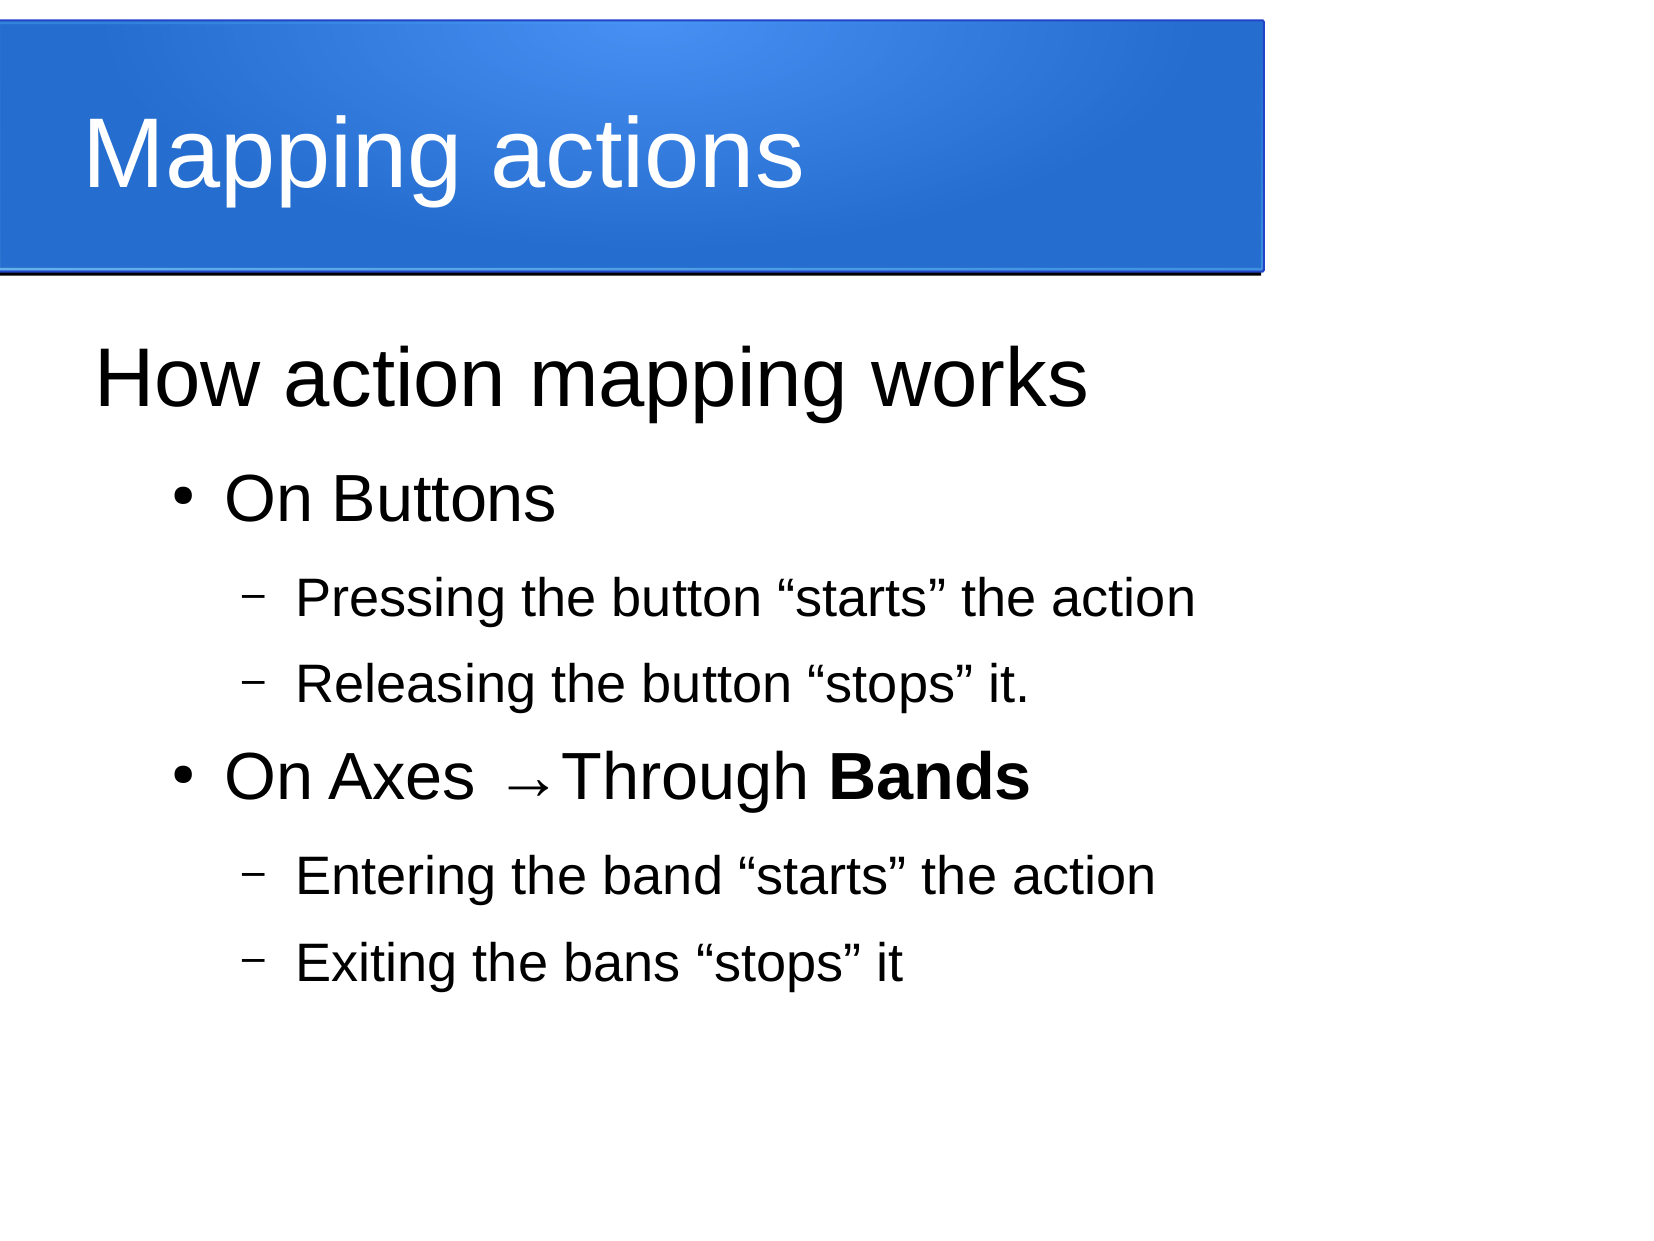

# Mapping actions
How action mapping works
On Buttons
Pressing the button “starts” the action
Releasing the button “stops” it.
On Axes →Through Bands
Entering the band “starts” the action
Exiting the bans “stops” it